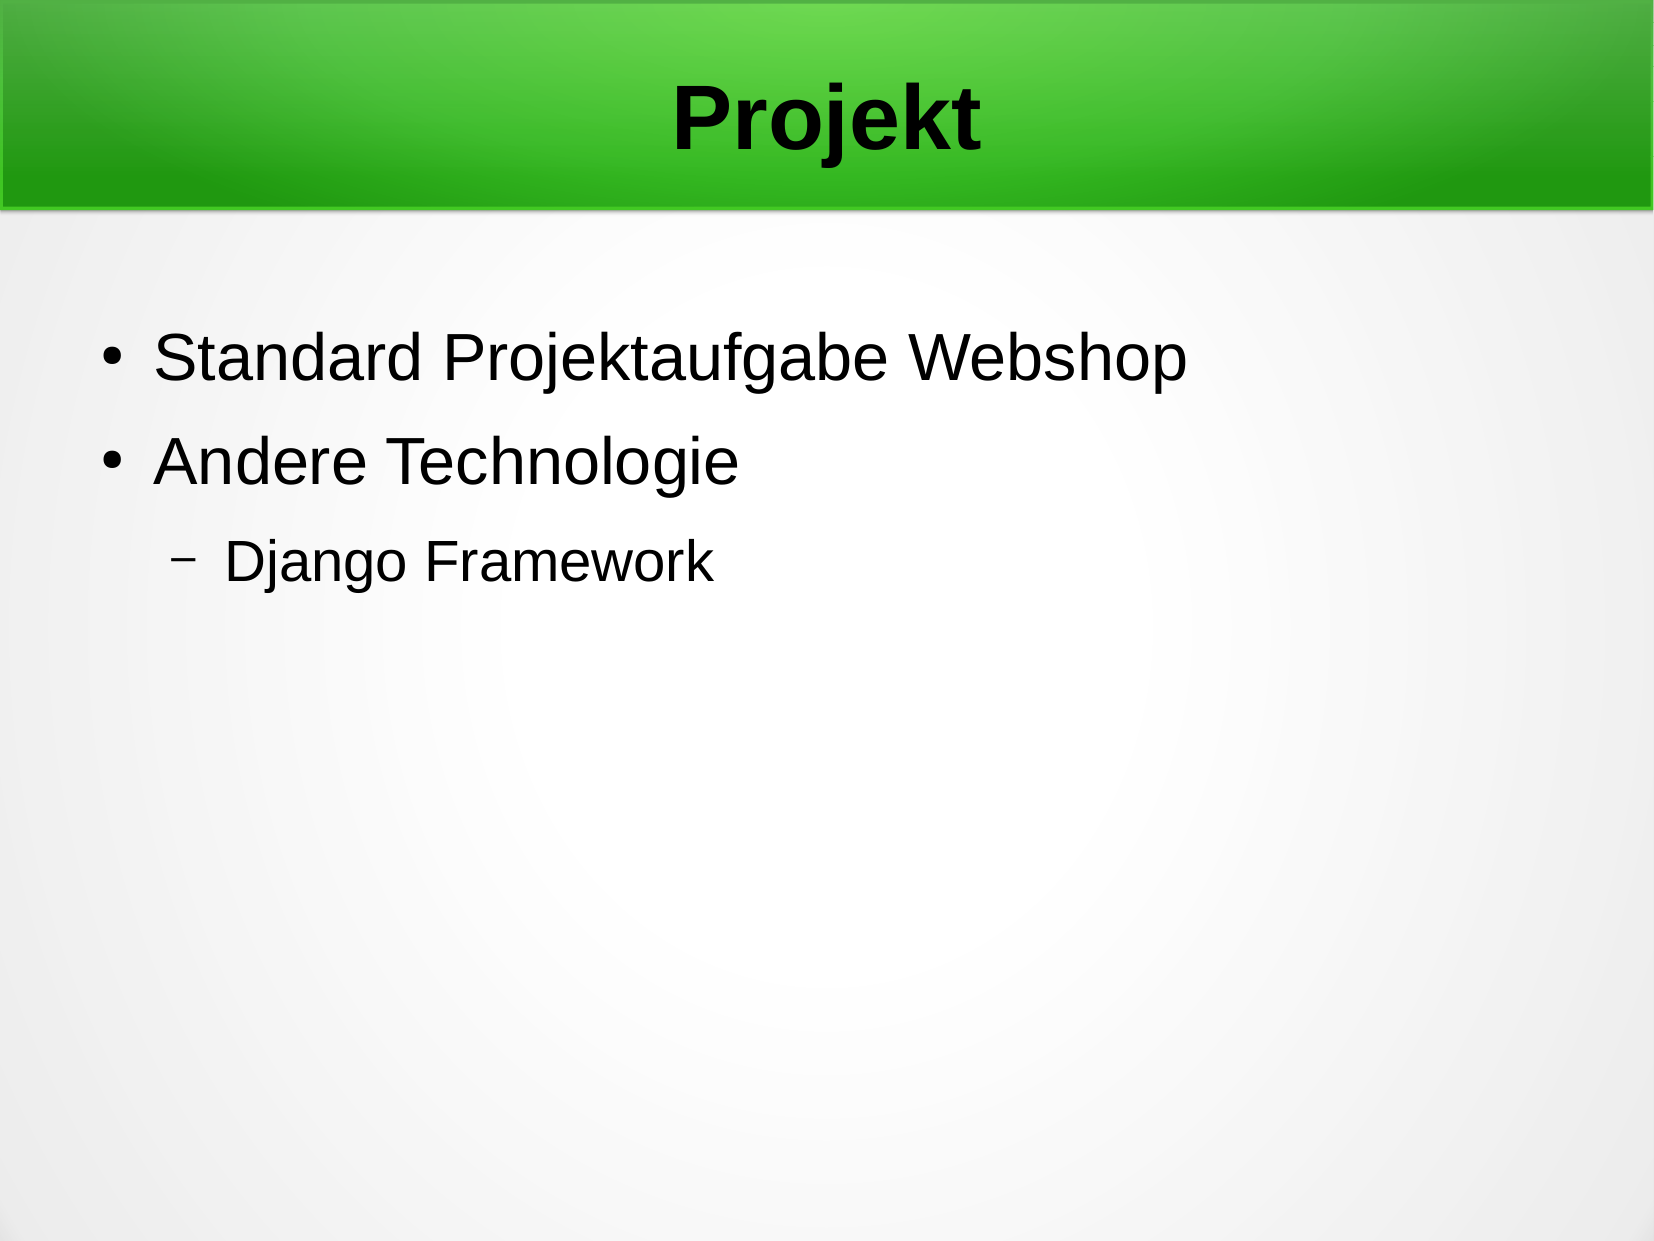

# Projekt
Standard Projektaufgabe Webshop
Andere Technologie
Django Framework